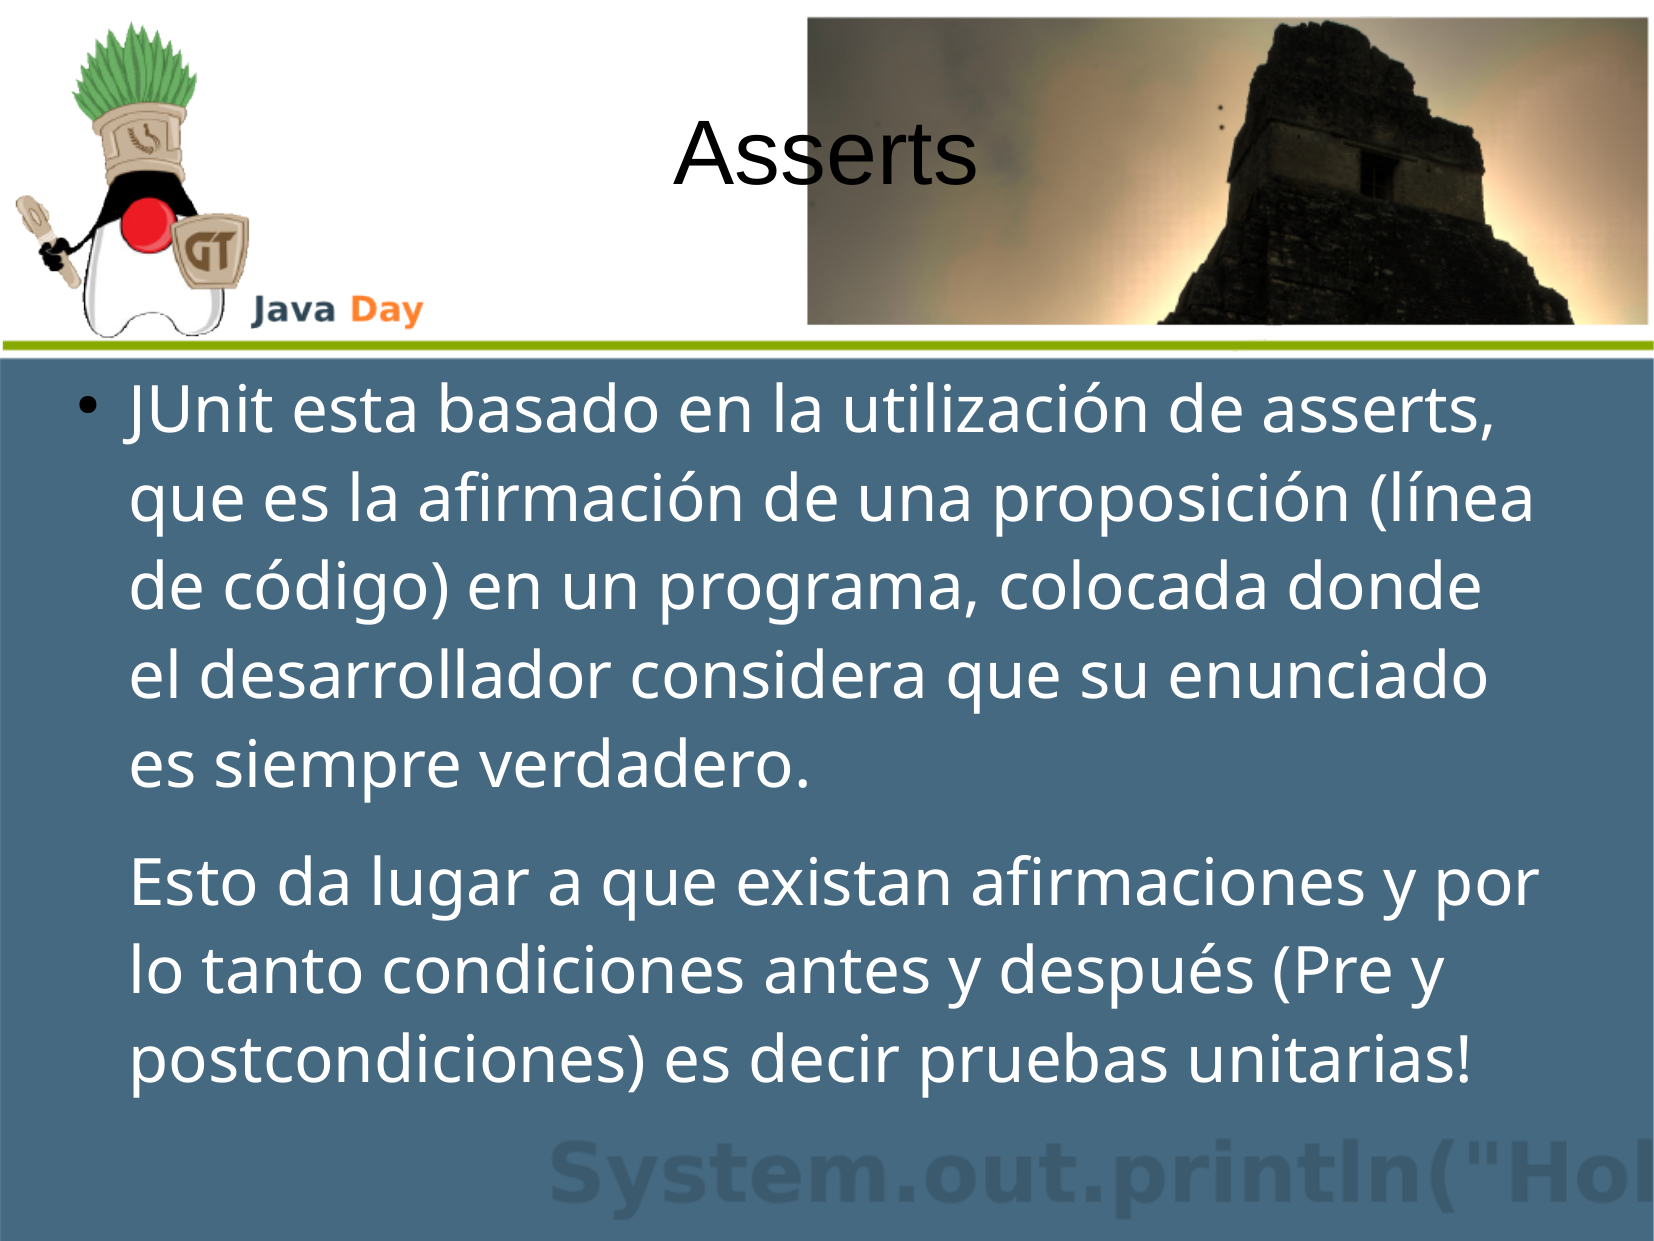

# Asserts
JUnit esta basado en la utilización de asserts, que es la afirmación de una proposición (línea de código) en un programa, colocada donde el desarrollador considera que su enunciado es siempre verdadero.
Esto da lugar a que existan afirmaciones y por lo tanto condiciones antes y después (Pre y postcondiciones) es decir pruebas unitarias!